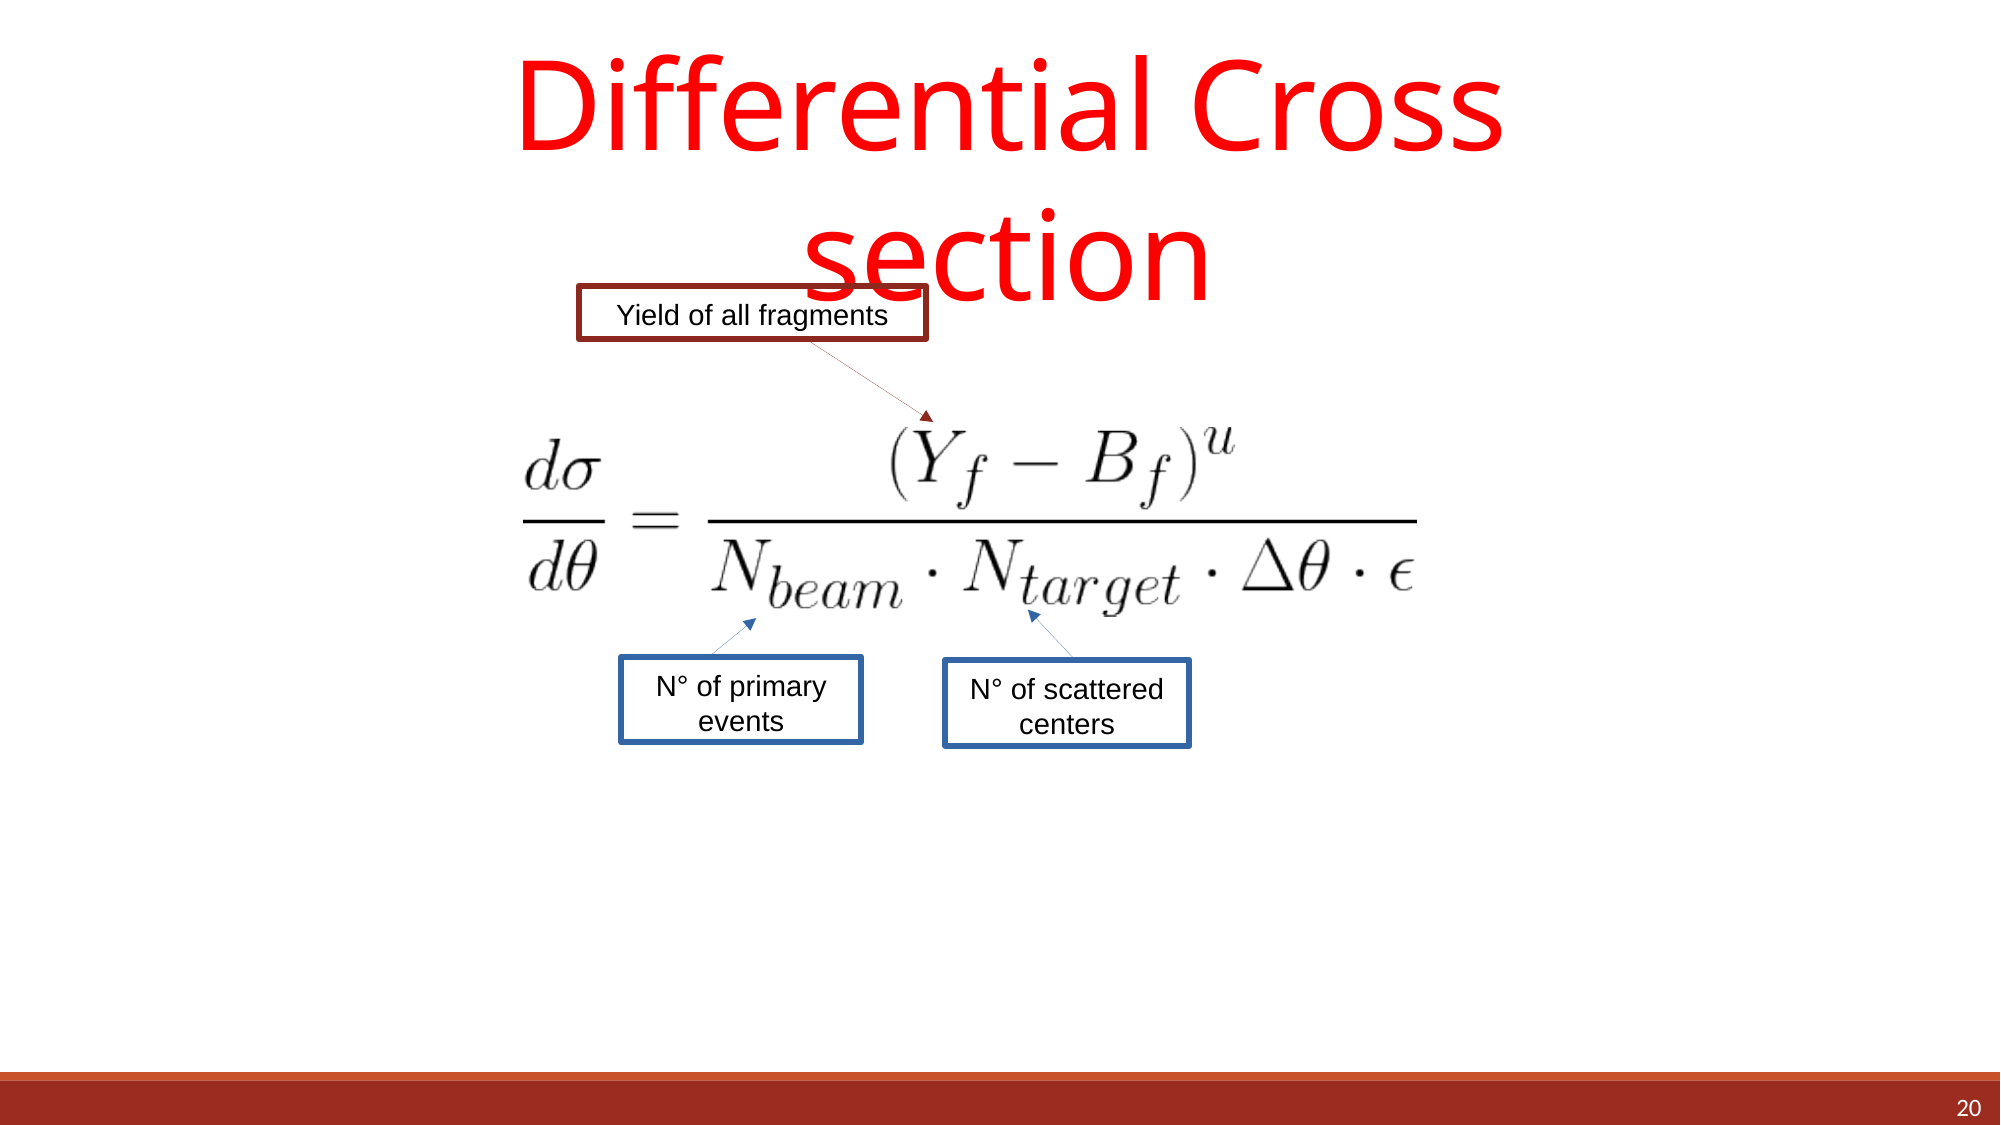

Differential Cross section
Yield of all fragments
N° of primary
events
N° of scattered
centers